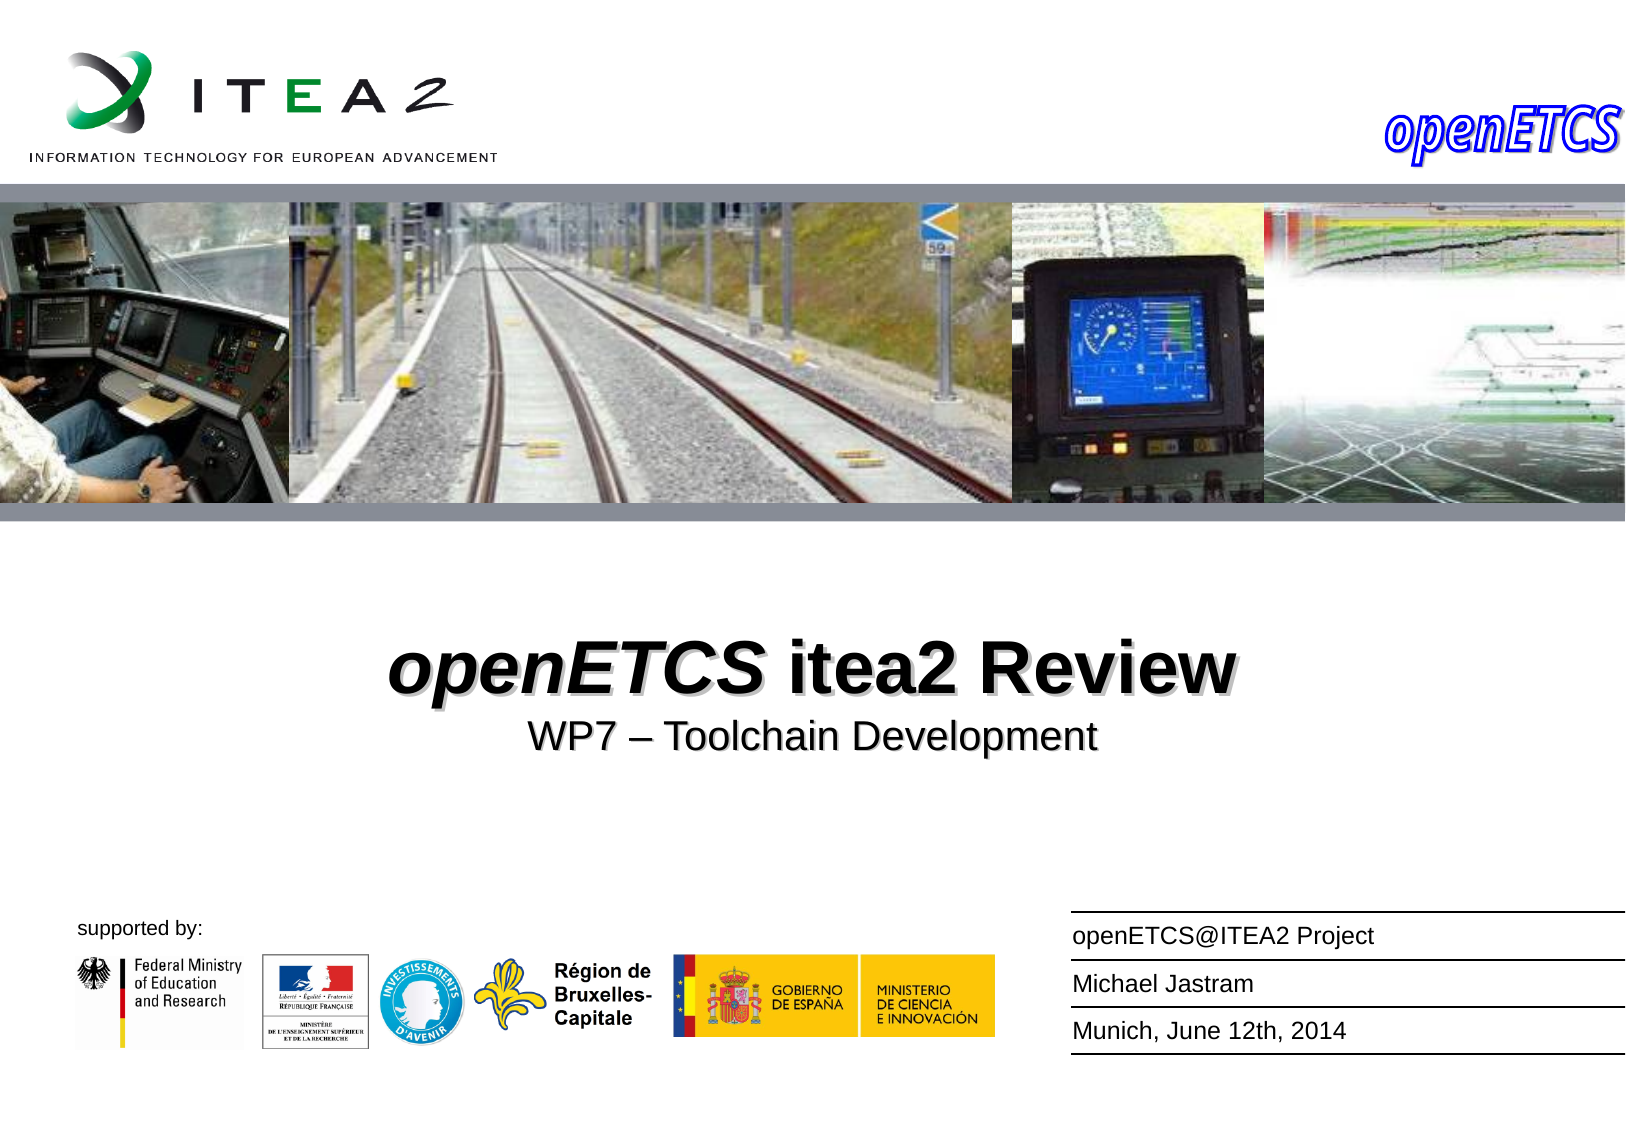

# openETCS itea2 Review WP7 – Toolchain Development
supported by:
openETCS@ITEA2 Project
Michael Jastram
Munich, June 12th, 2014